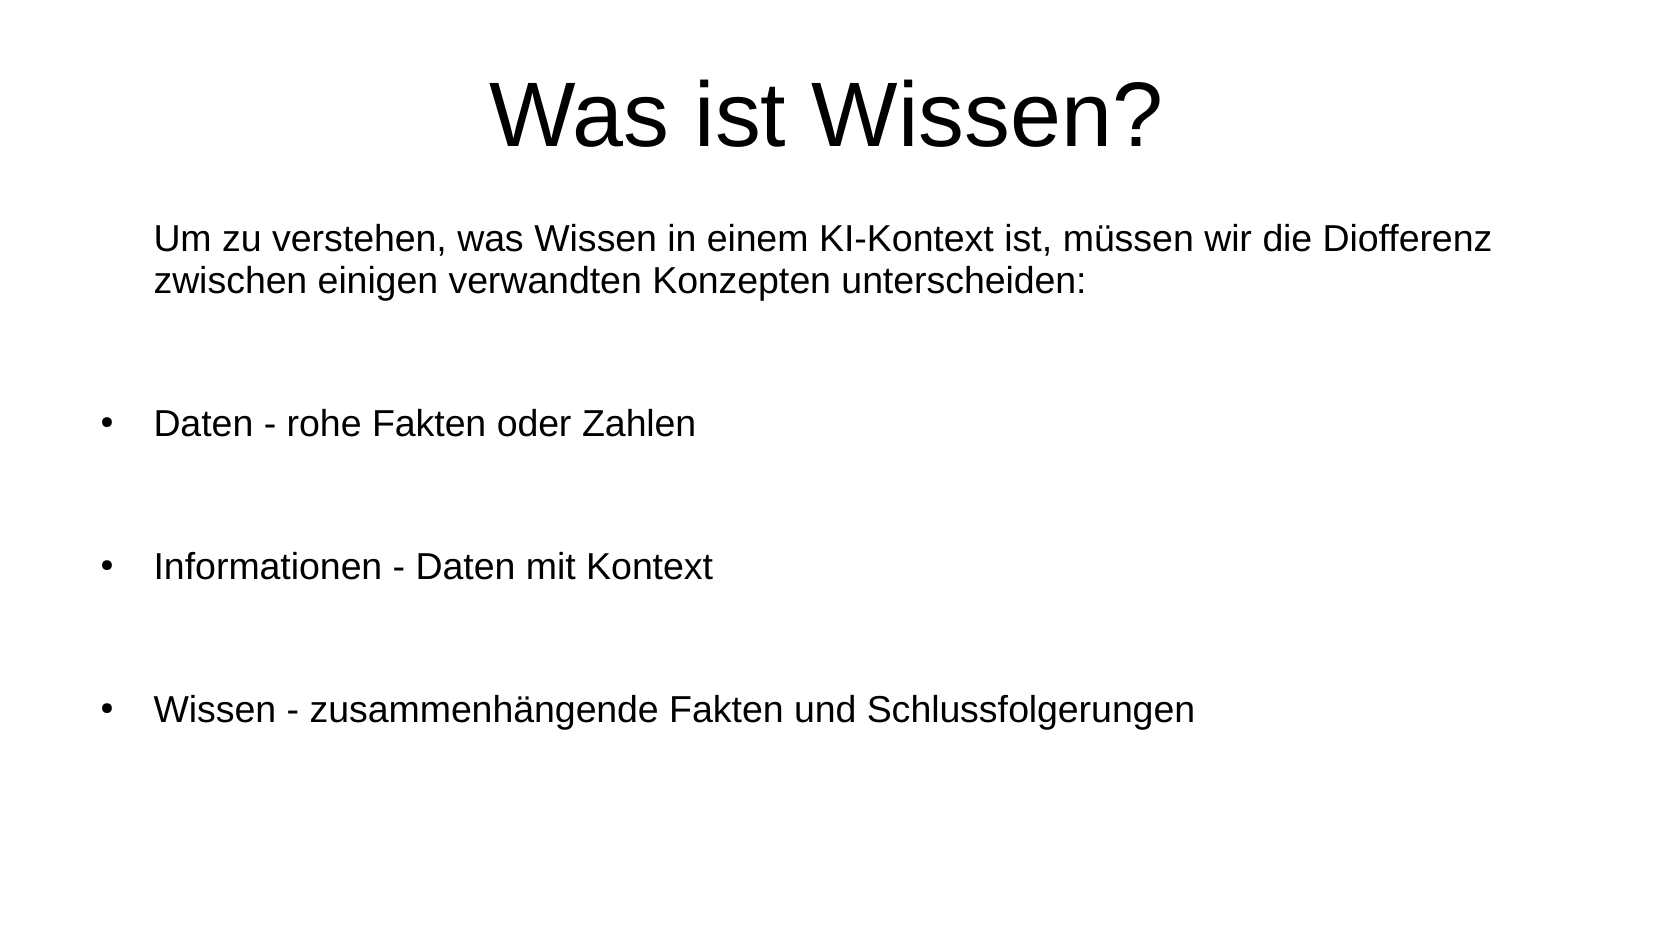

# Was ist Wissen?
Um zu verstehen, was Wissen in einem KI-Kontext ist, müssen wir die Diofferenz zwischen einigen verwandten Konzepten unterscheiden:
Daten - rohe Fakten oder Zahlen
Informationen - Daten mit Kontext
Wissen - zusammenhängende Fakten und Schlussfolgerungen